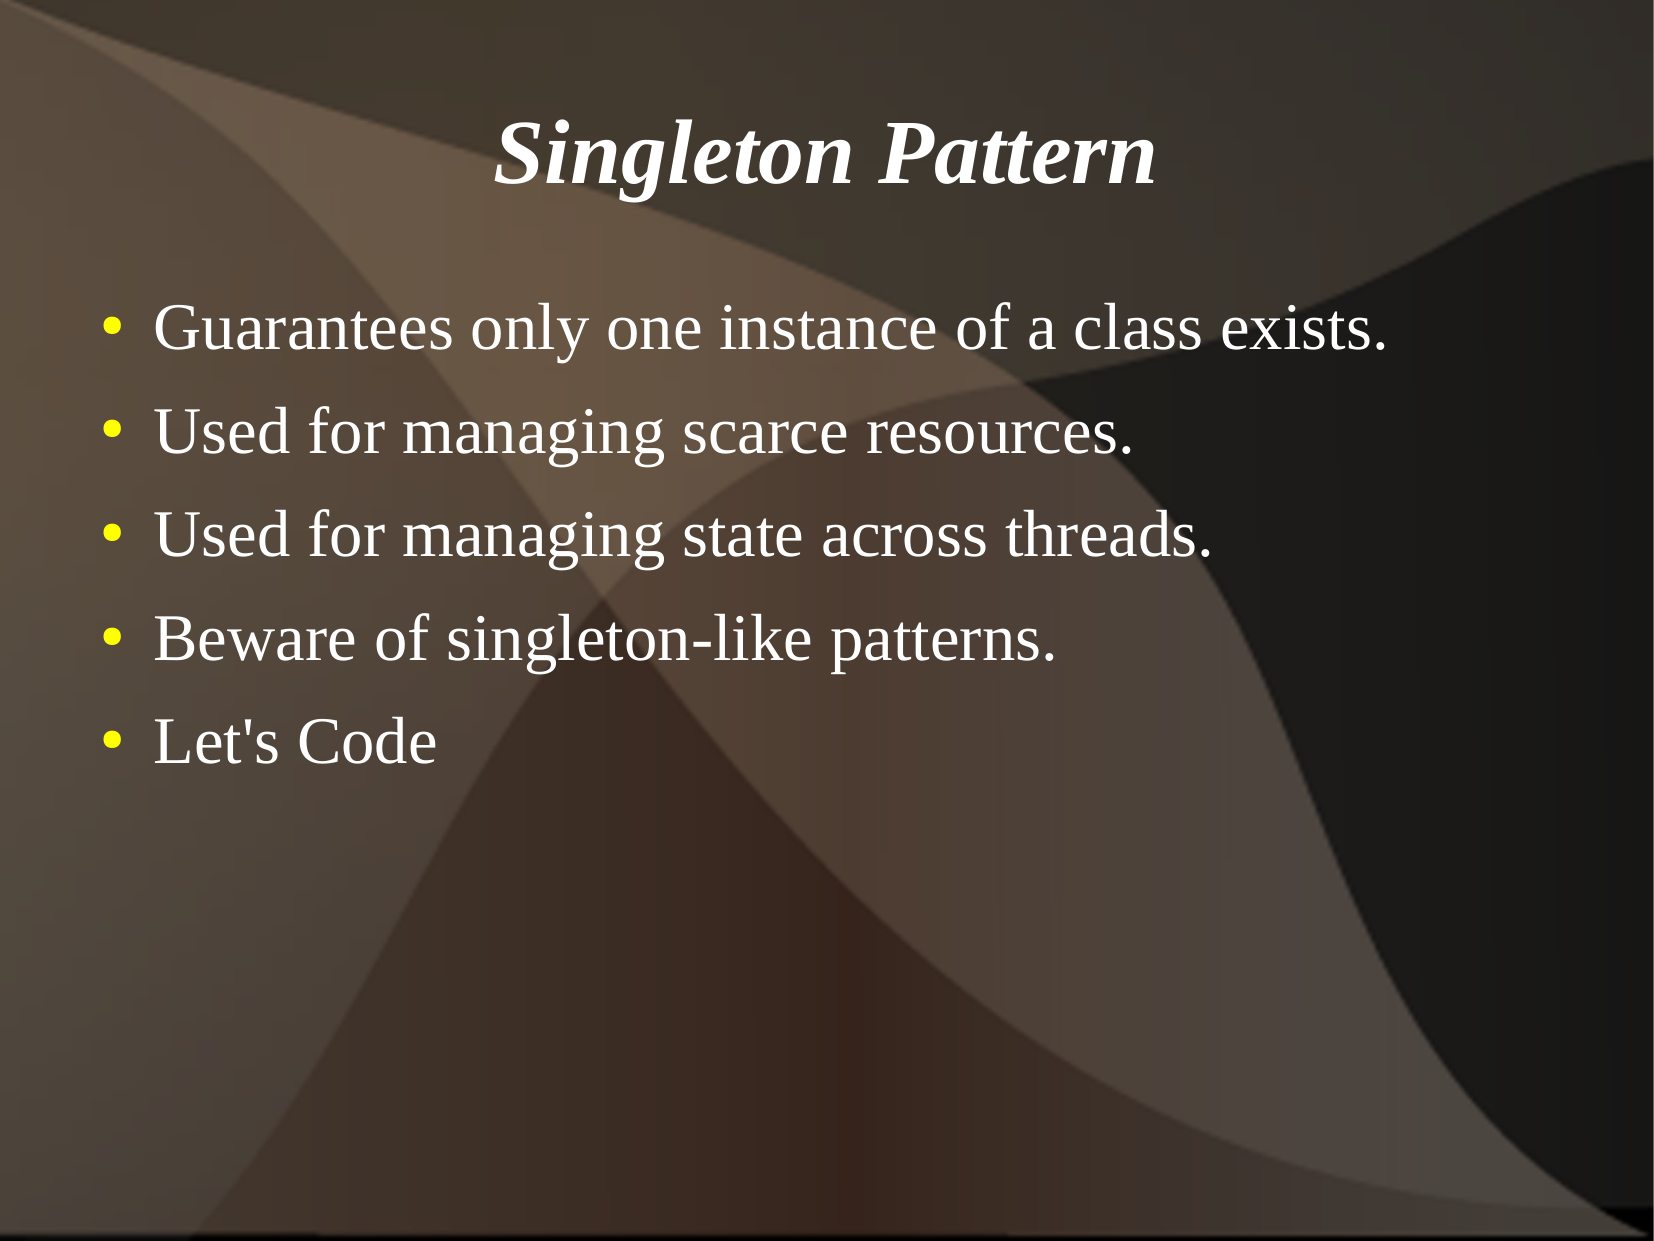

# Singleton Pattern
Guarantees only one instance of a class exists.
Used for managing scarce resources.
Used for managing state across threads.
Beware of singleton-like patterns.
Let's Code